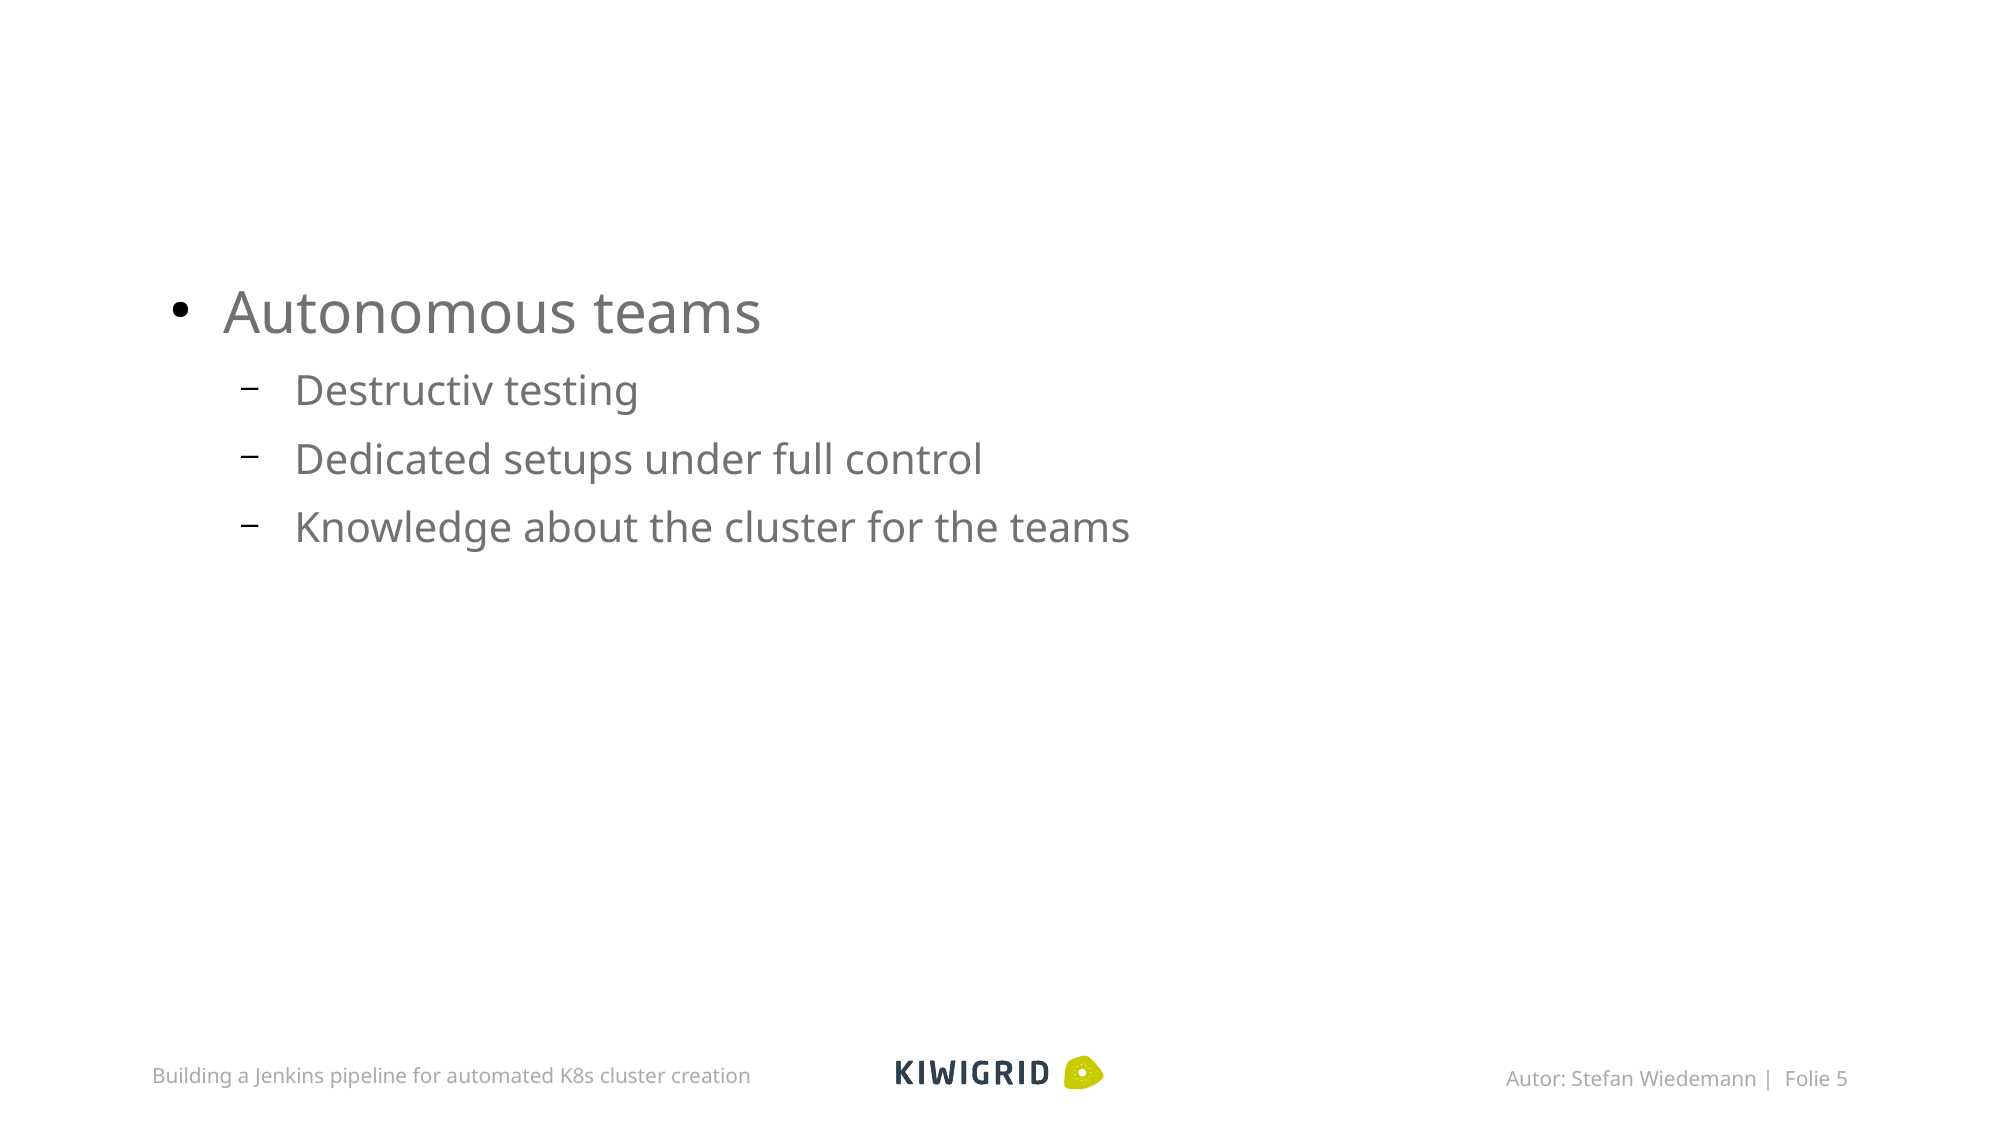

#
Autonomous teams
Destructiv testing
Dedicated setups under full control
Knowledge about the cluster for the teams